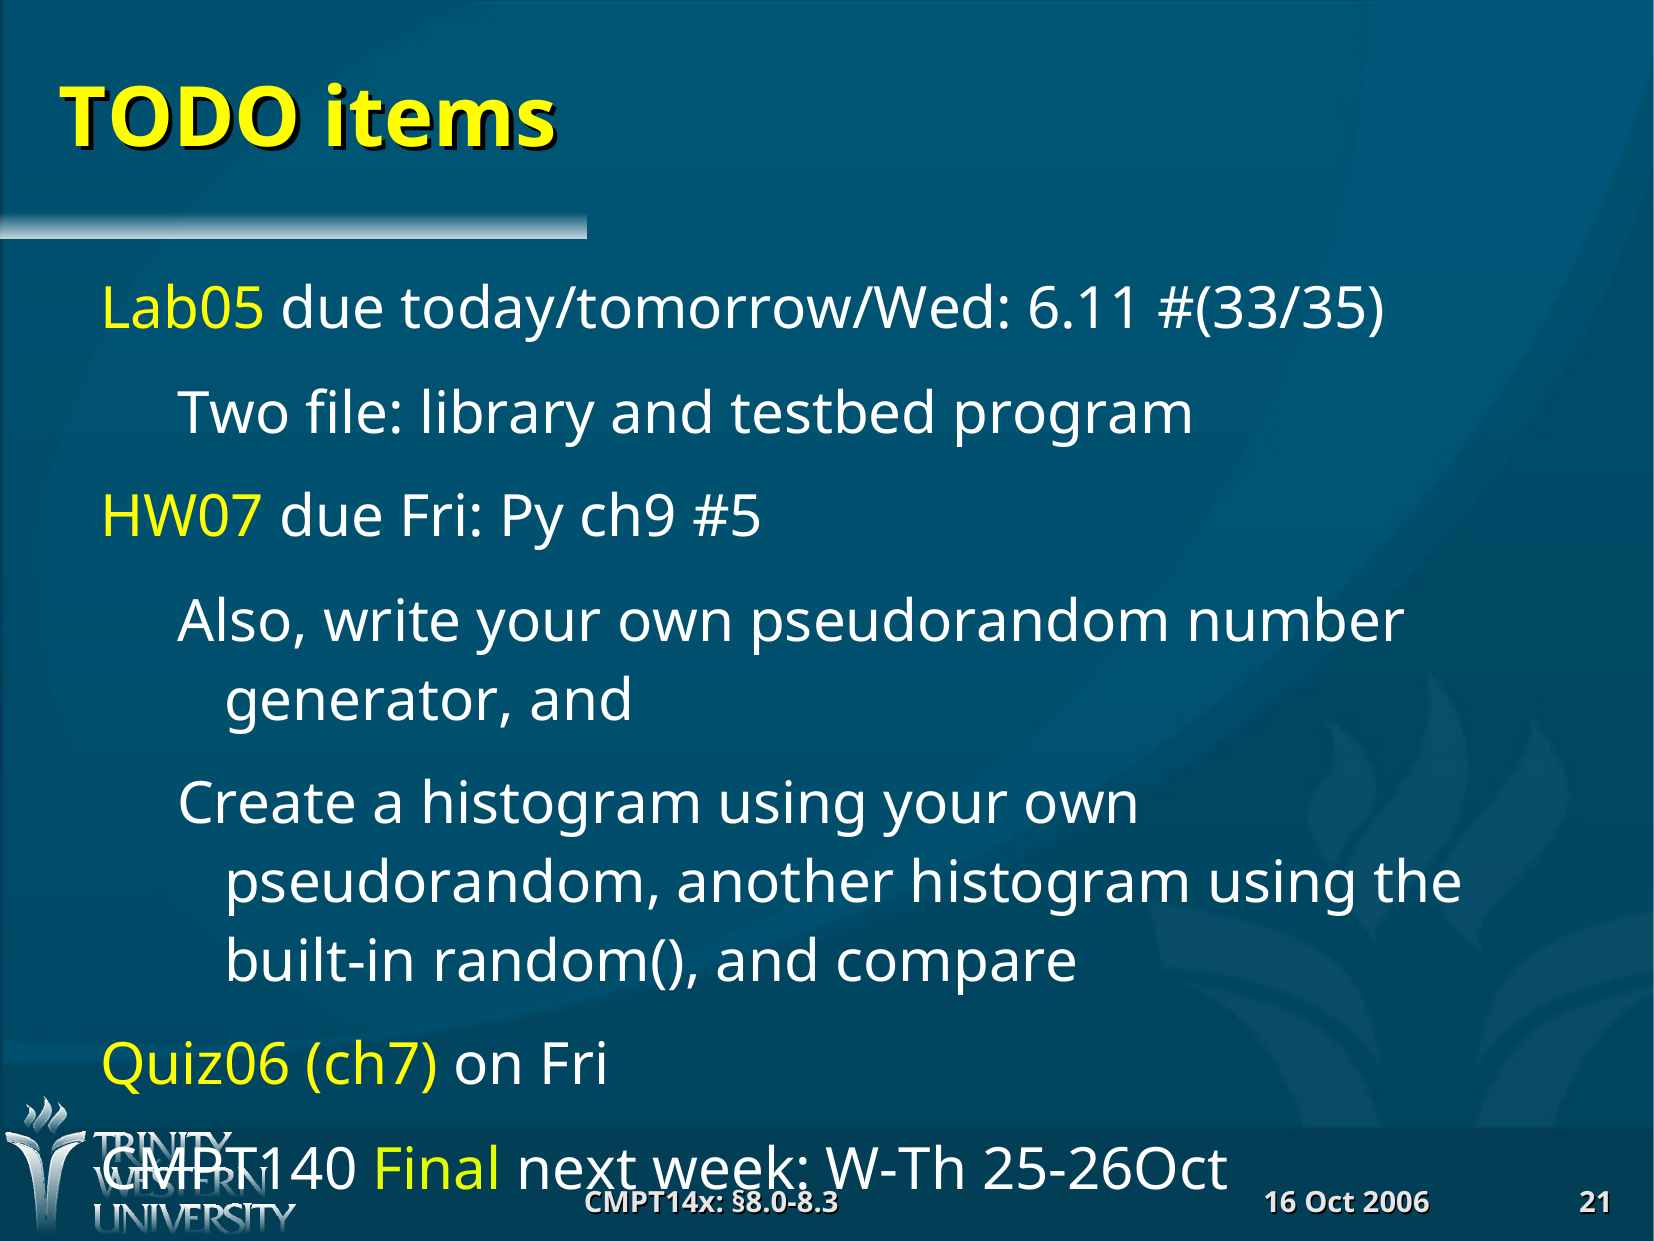

# TODO items
Lab05 due today/tomorrow/Wed: 6.11 #(33/35)
Two file: library and testbed program
HW07 due Fri: Py ch9 #5
Also, write your own pseudorandom number generator, and
Create a histogram using your own pseudorandom, another histogram using the built-in random(), and compare
Quiz06 (ch7) on Fri
CMPT140 Final next week: W-Th 25-26Oct
CMPT14x: §8.0-8.3
16 Oct 2006
21